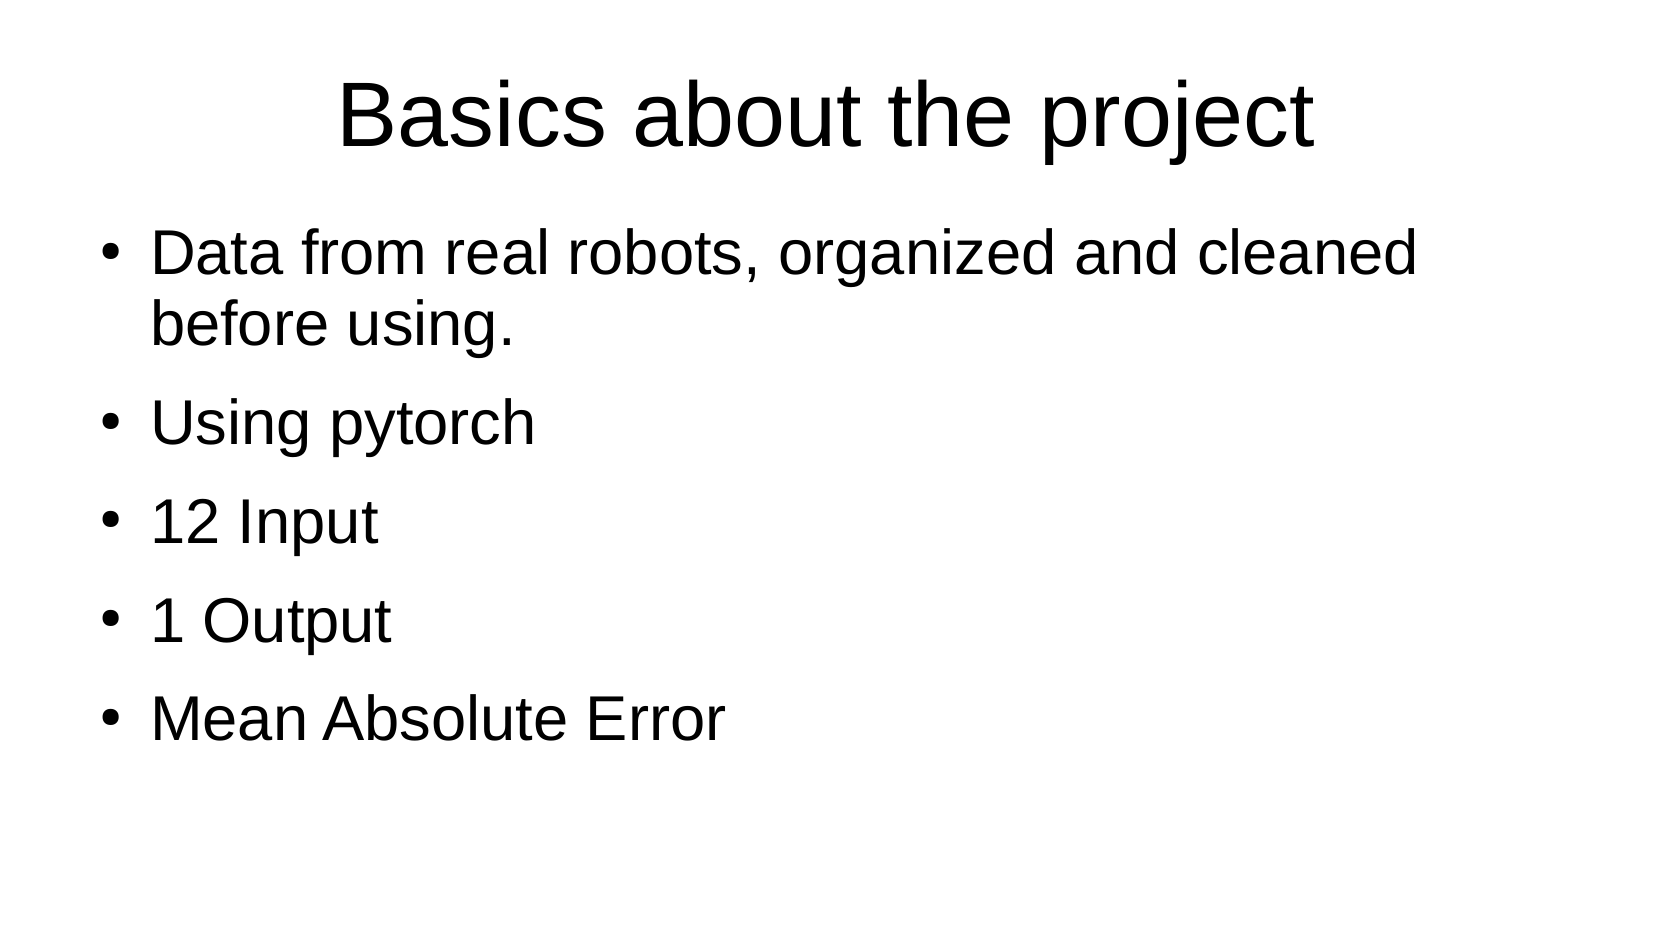

# Basics about the project
Data from real robots, organized and cleaned before using.
Using pytorch
12 Input
1 Output
Mean Absolute Error